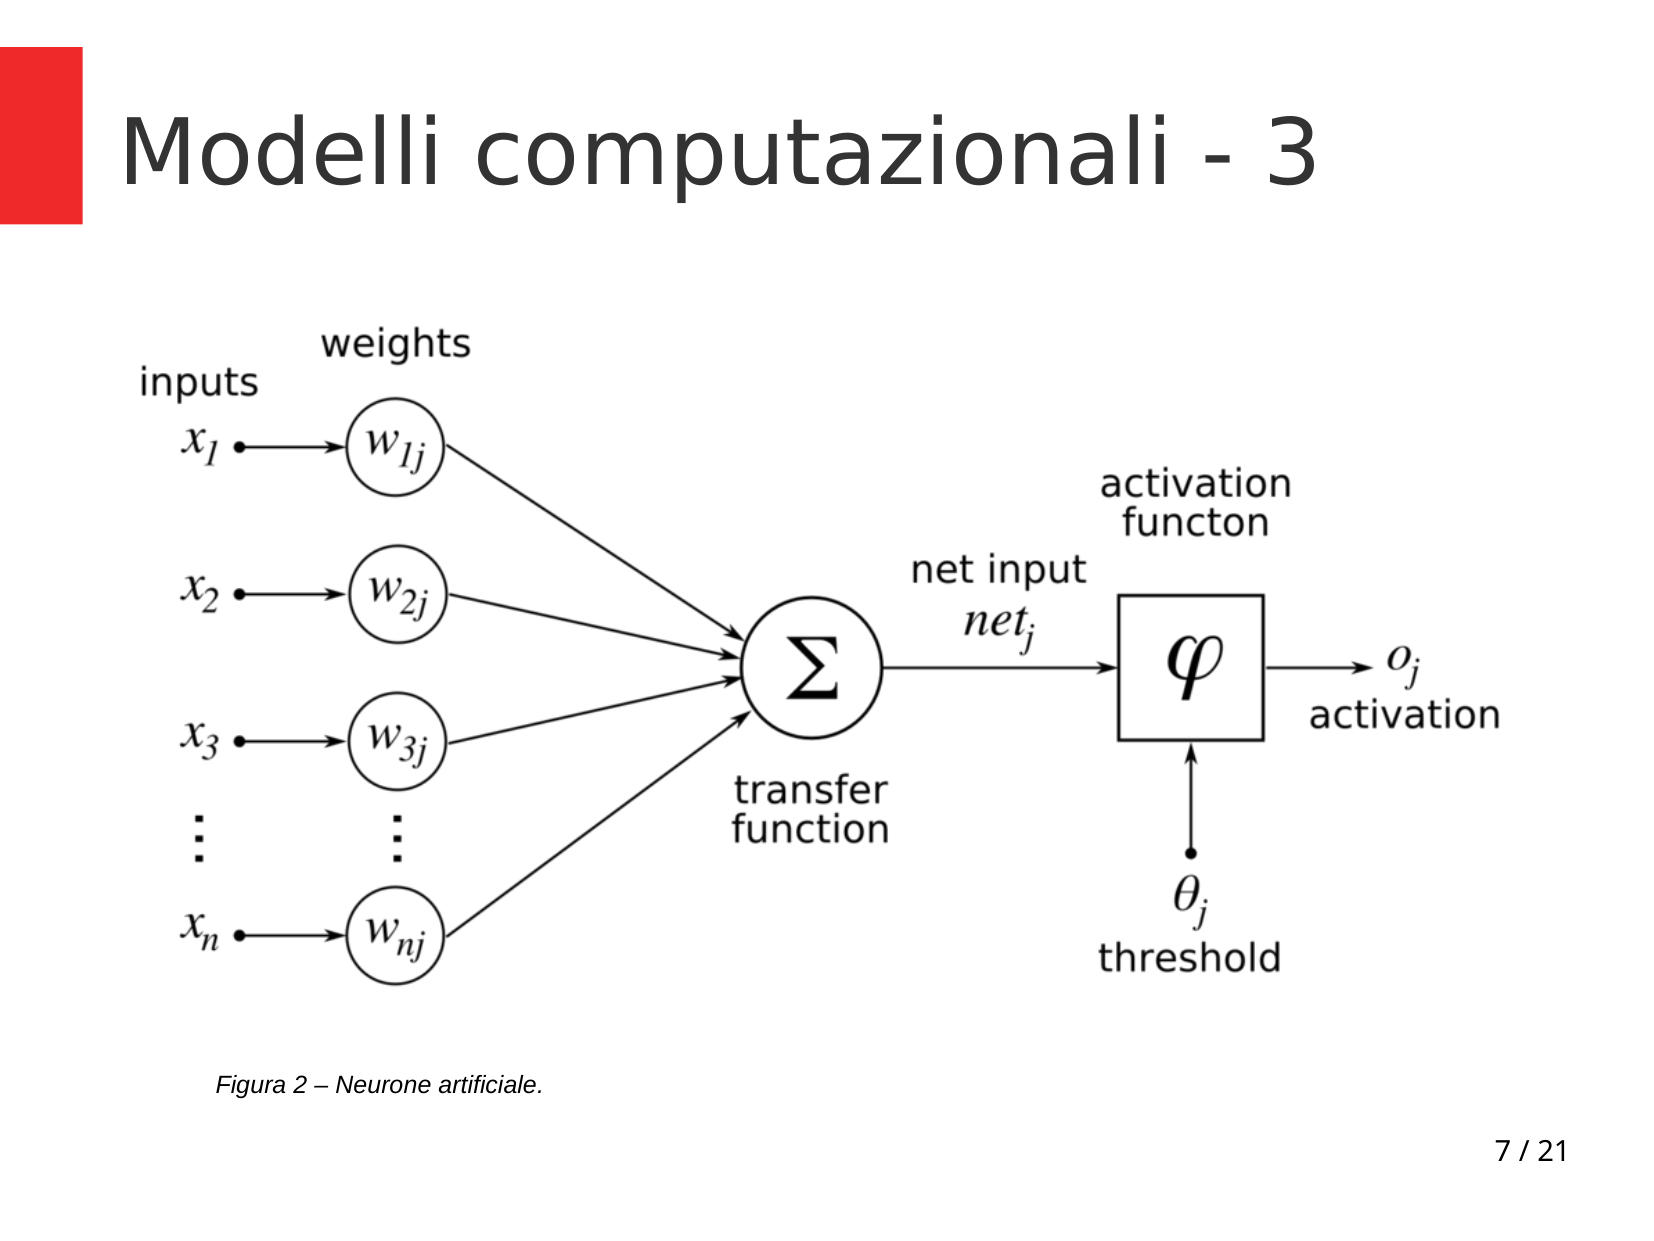

# Modelli computazionali - 3
Figura 2 – Neurone artificiale.
7